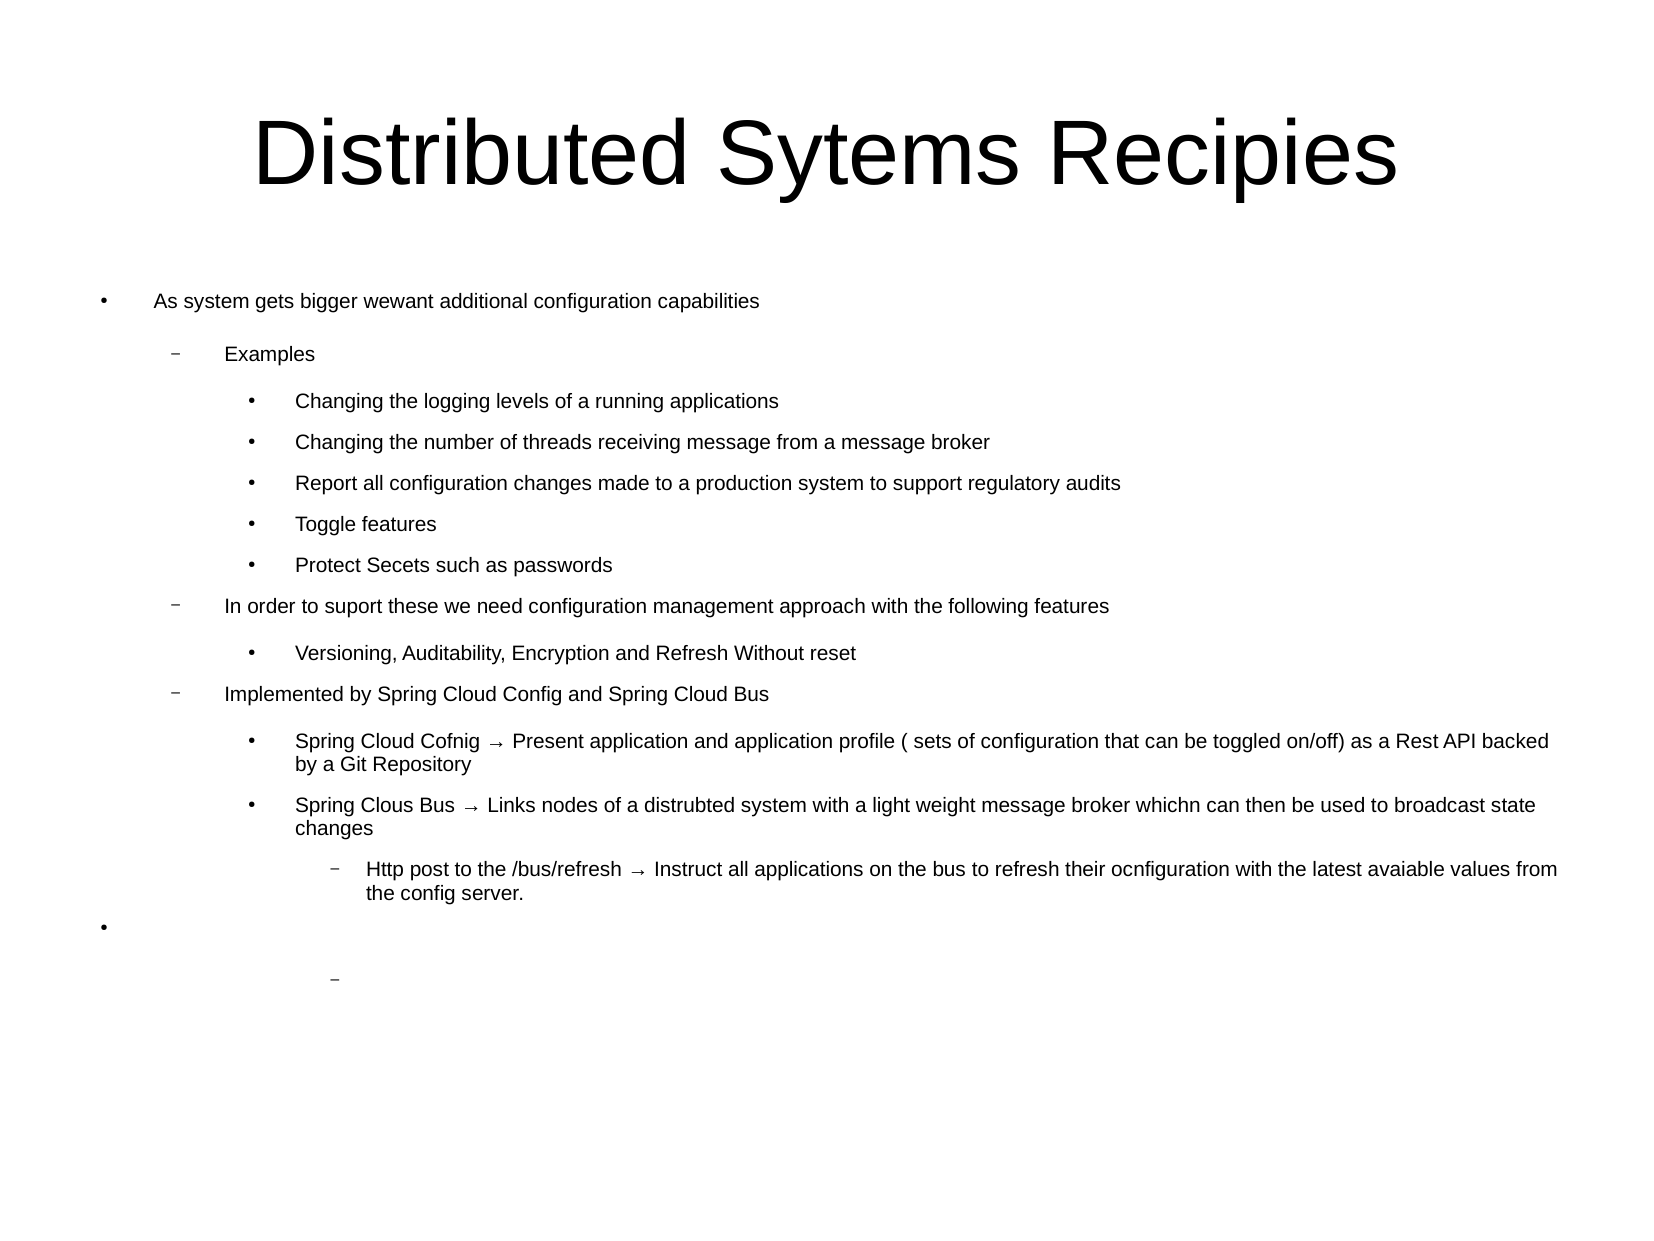

# Distributed Sytems Recipies
As system gets bigger wewant additional configuration capabilities
Examples
Changing the logging levels of a running applications
Changing the number of threads receiving message from a message broker
Report all configuration changes made to a production system to support regulatory audits
Toggle features
Protect Secets such as passwords
In order to suport these we need configuration management approach with the following features
Versioning, Auditability, Encryption and Refresh Without reset
Implemented by Spring Cloud Config and Spring Cloud Bus
Spring Cloud Cofnig → Present application and application profile ( sets of configuration that can be toggled on/off) as a Rest API backed by a Git Repository
Spring Clous Bus → Links nodes of a distrubted system with a light weight message broker whichn can then be used to broadcast state changes
Http post to the /bus/refresh → Instruct all applications on the bus to refresh their ocnfiguration with the latest avaiable values from the config server.